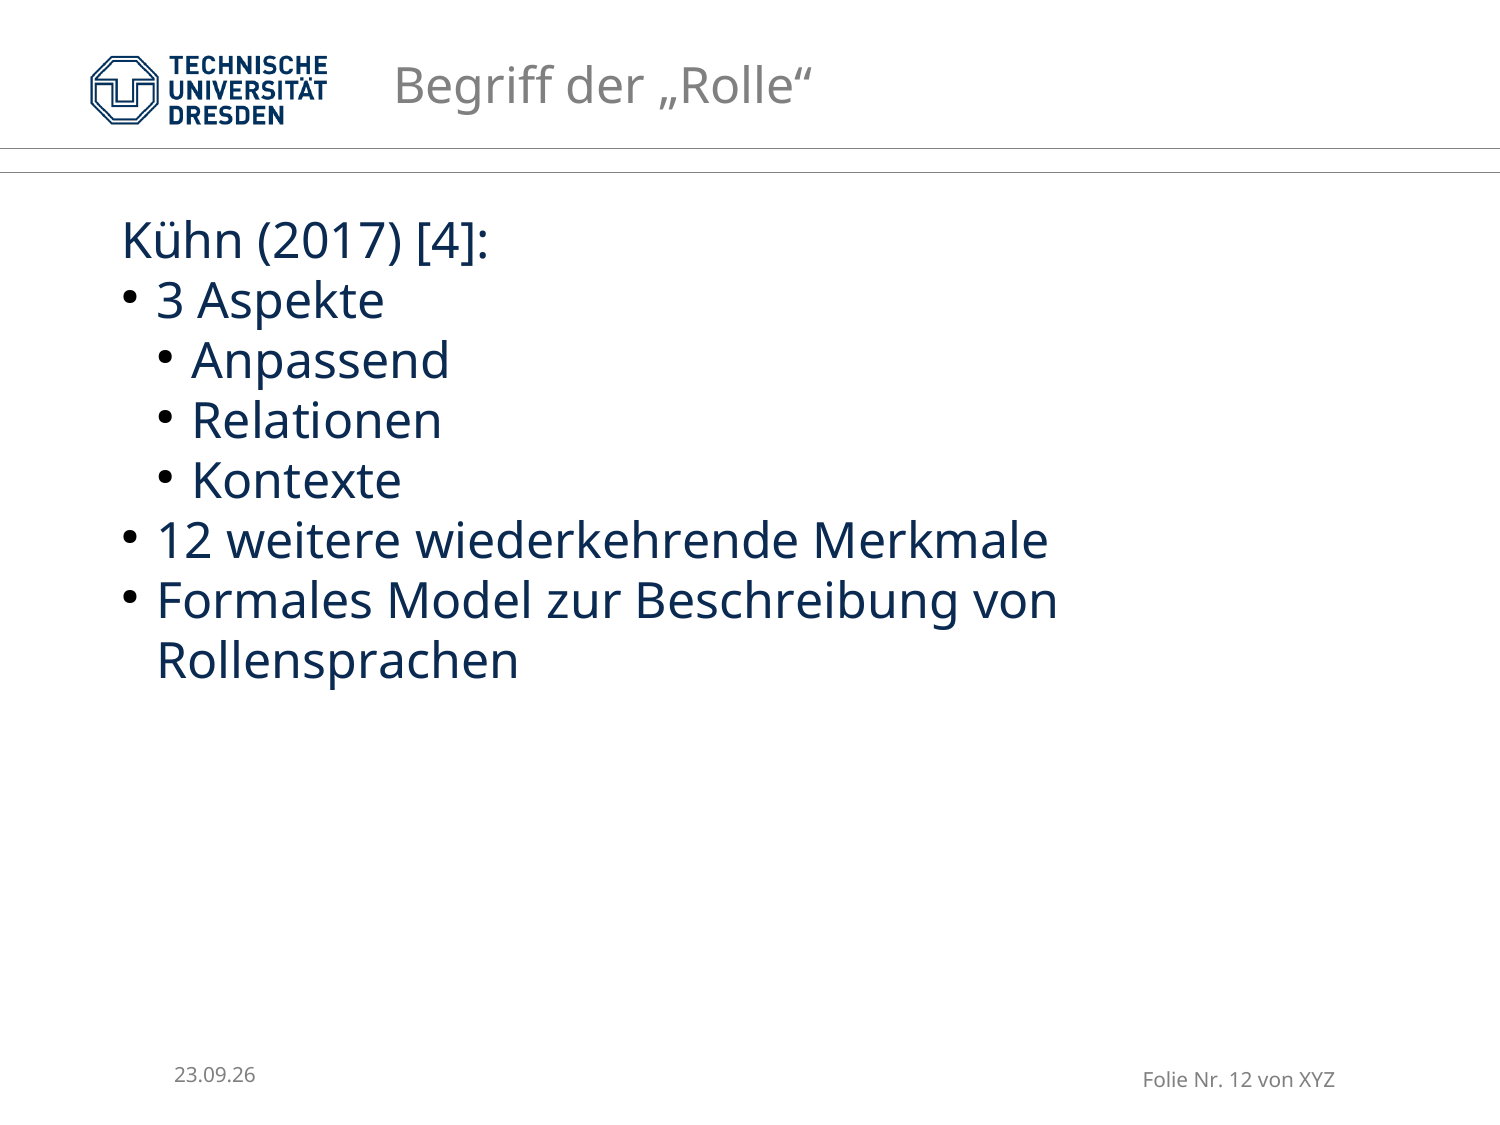

# Begriff der „Rolle“
Kühn (2017) [4]:
3 Aspekte
Anpassend
Relationen
Kontexte
12 weitere wiederkehrende Merkmale
Formales Model zur Beschreibung von Rollensprachen